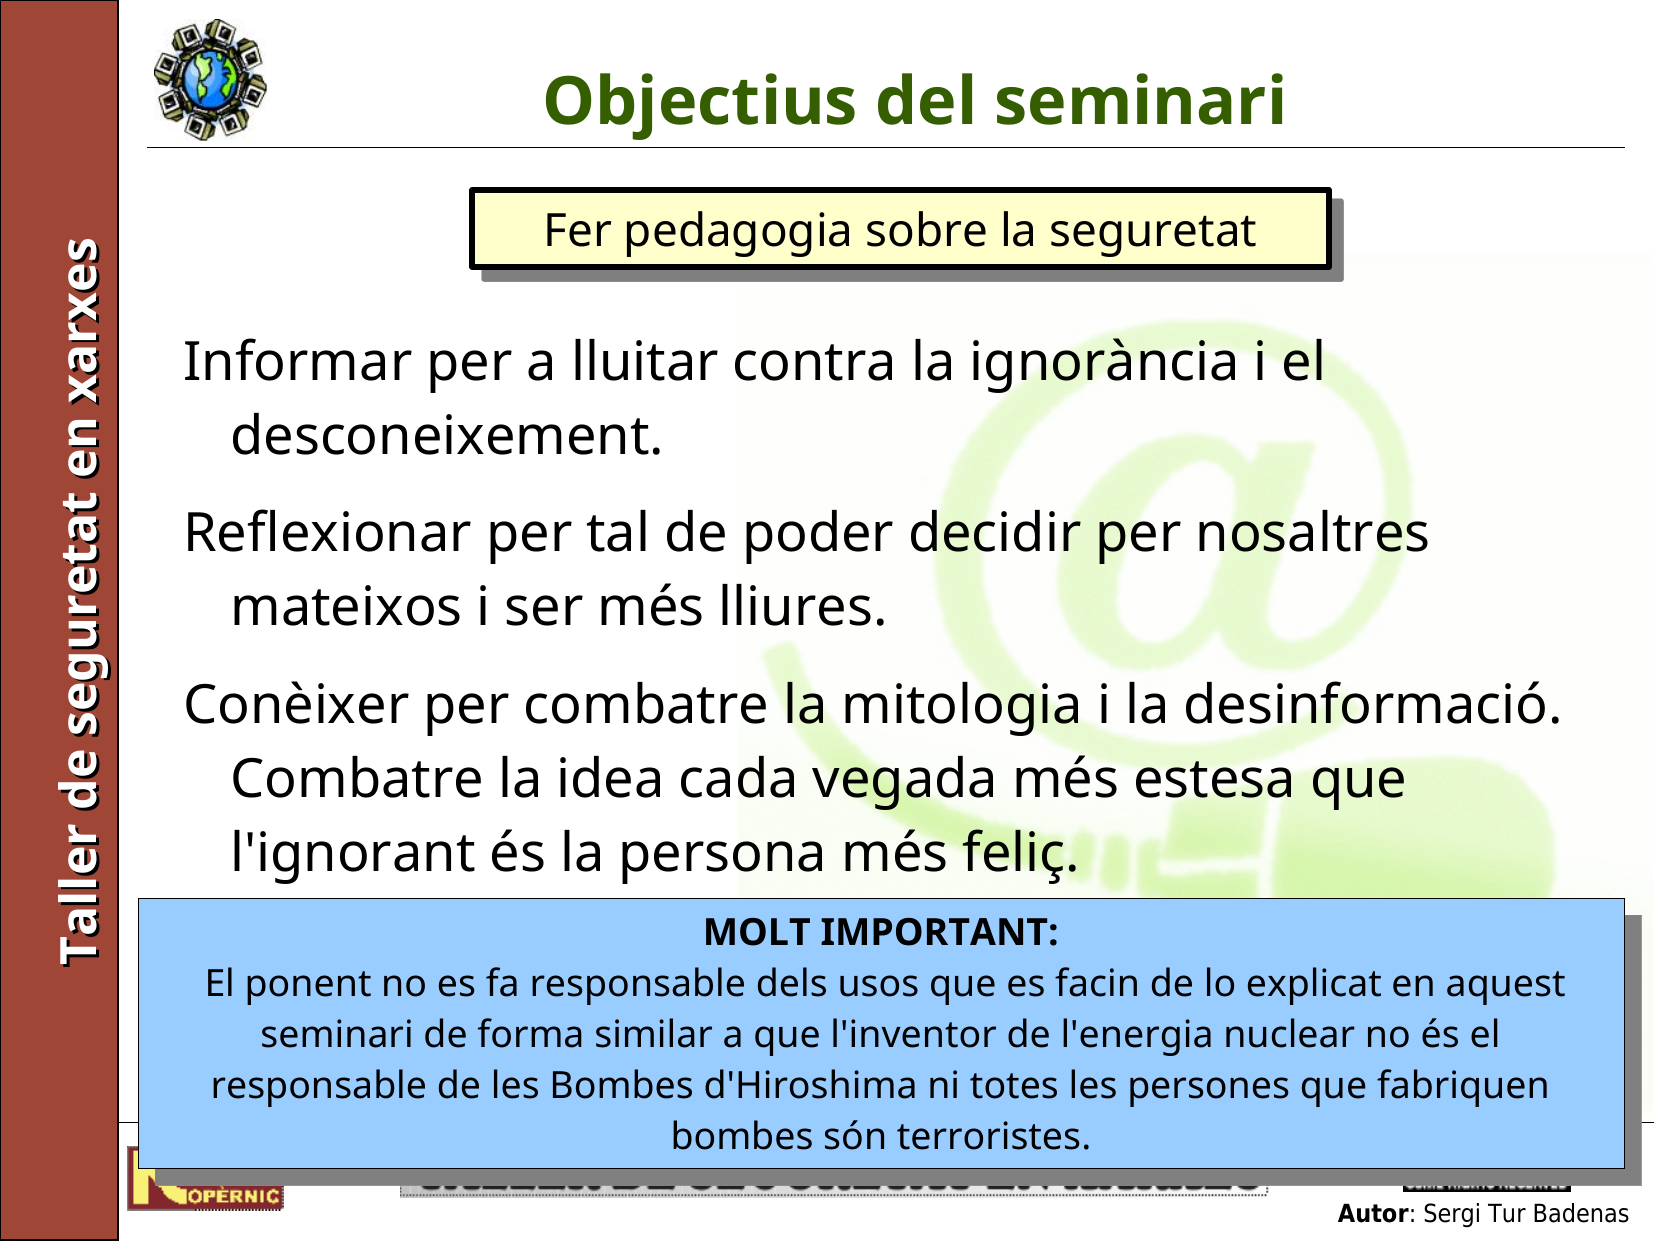

# Objectius del seminari
Fer pedagogia sobre la seguretat
Informar per a lluitar contra la ignorància i el desconeixement.
Reflexionar per tal de poder decidir per nosaltres mateixos i ser més lliures.
Conèixer per combatre la mitologia i la desinformació. Combatre la idea cada vegada més estesa que l'ignorant és la persona més feliç.
Educar per ser constructivament crítics sobre les noves tecnologies.
MOLT IMPORTANT:
 El ponent no es fa responsable dels usos que es facin de lo explicat en aquest seminari de forma similar a que l'inventor de l'energia nuclear no és el responsable de les Bombes d'Hiroshima ni totes les persones que fabriquen bombes són terroristes.